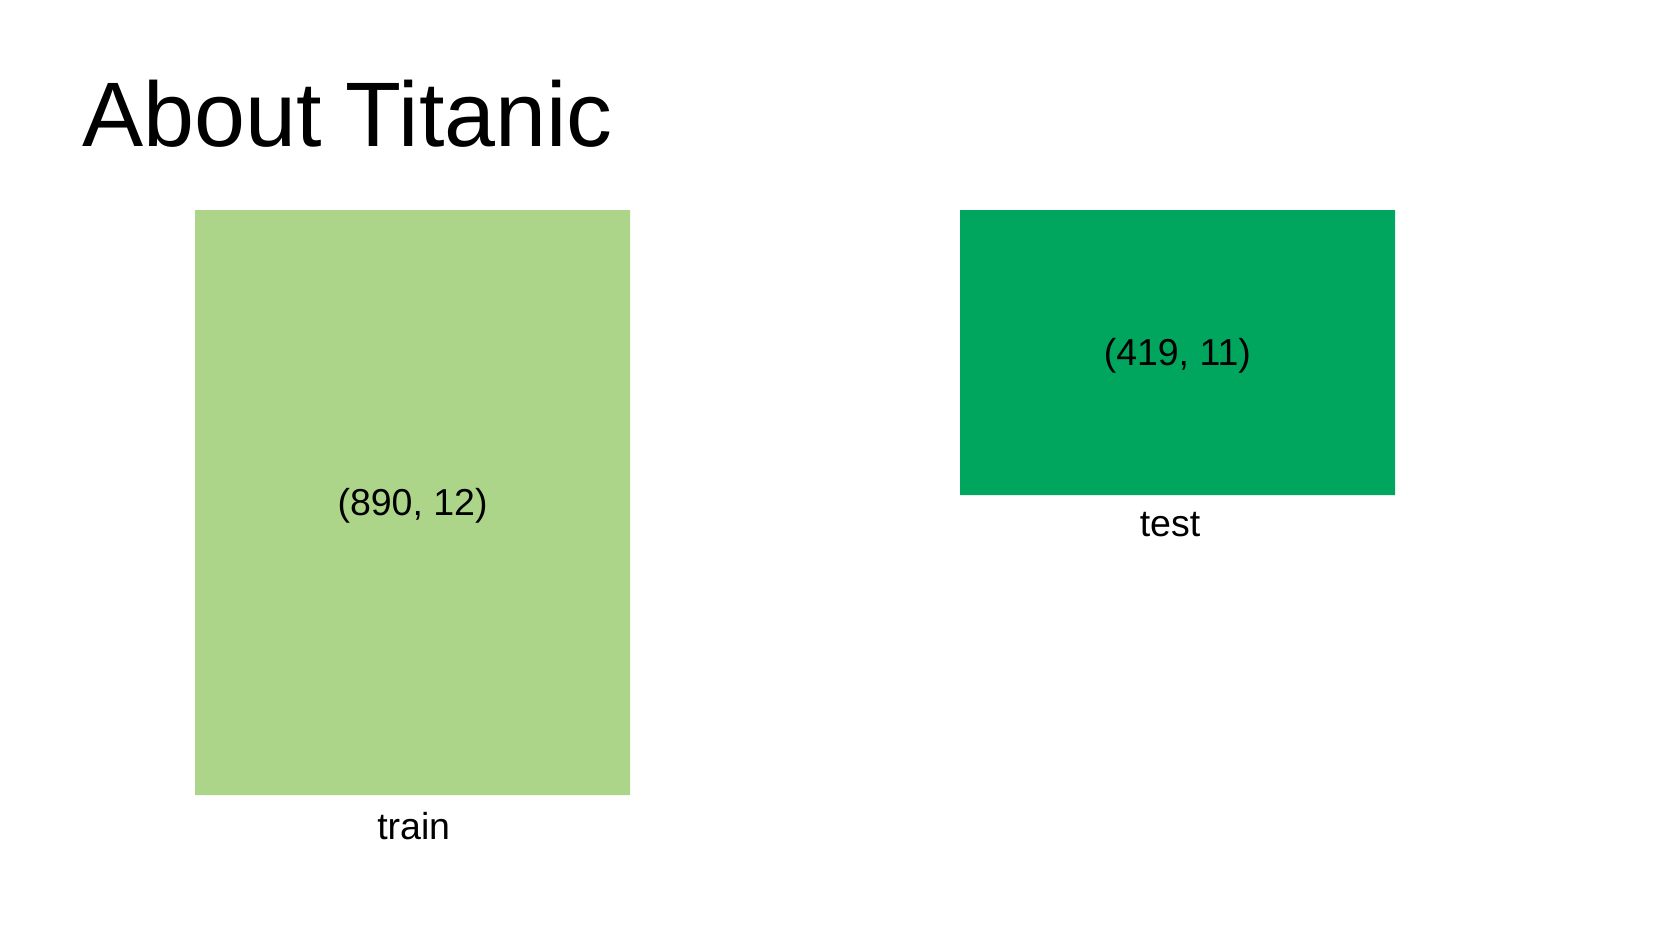

# About Titanic
(890, 12)
(419, 11)
test
train